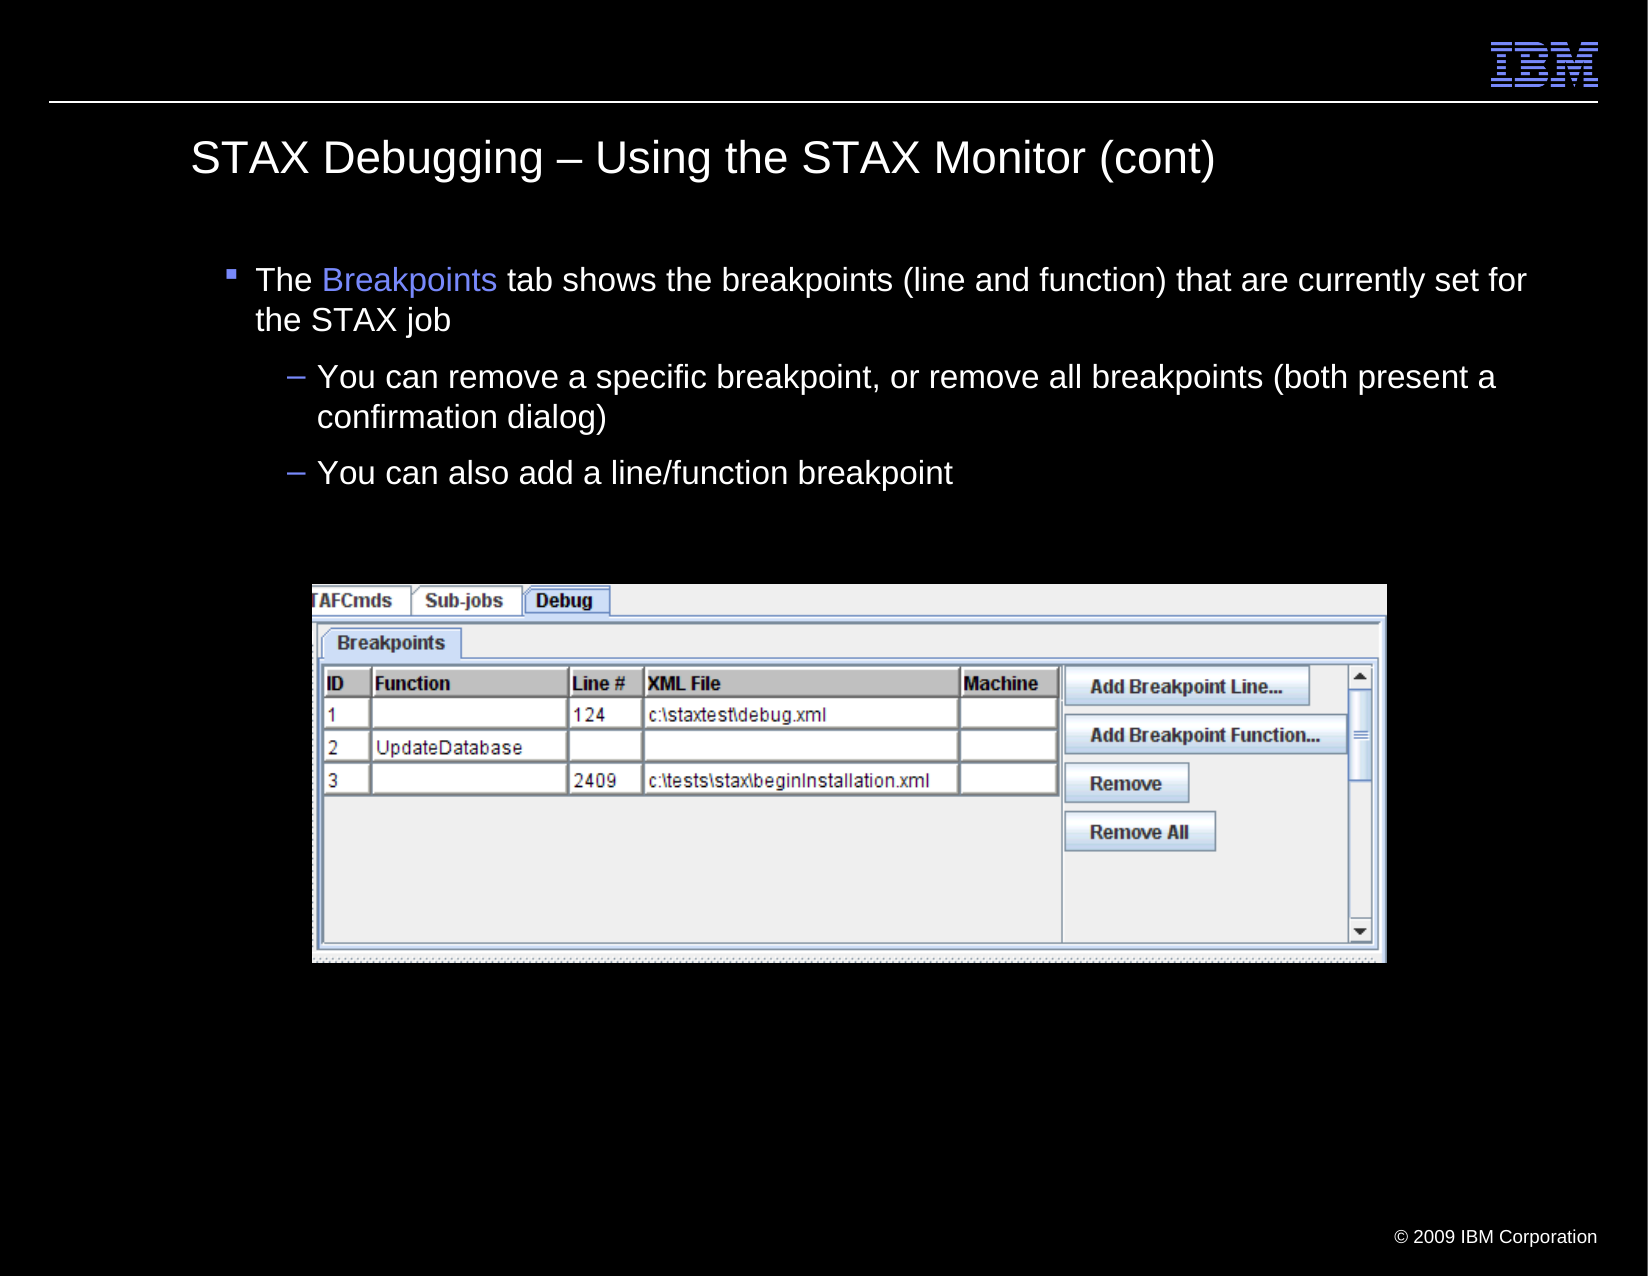

STAX Debugging – Using the STAX Monitor (cont)
# The Breakpoints tab shows the breakpoints (line and function) that are currently set for the STAX job
You can remove a specific breakpoint, or remove all breakpoints (both present a confirmation dialog)
You can also add a line/function breakpoint